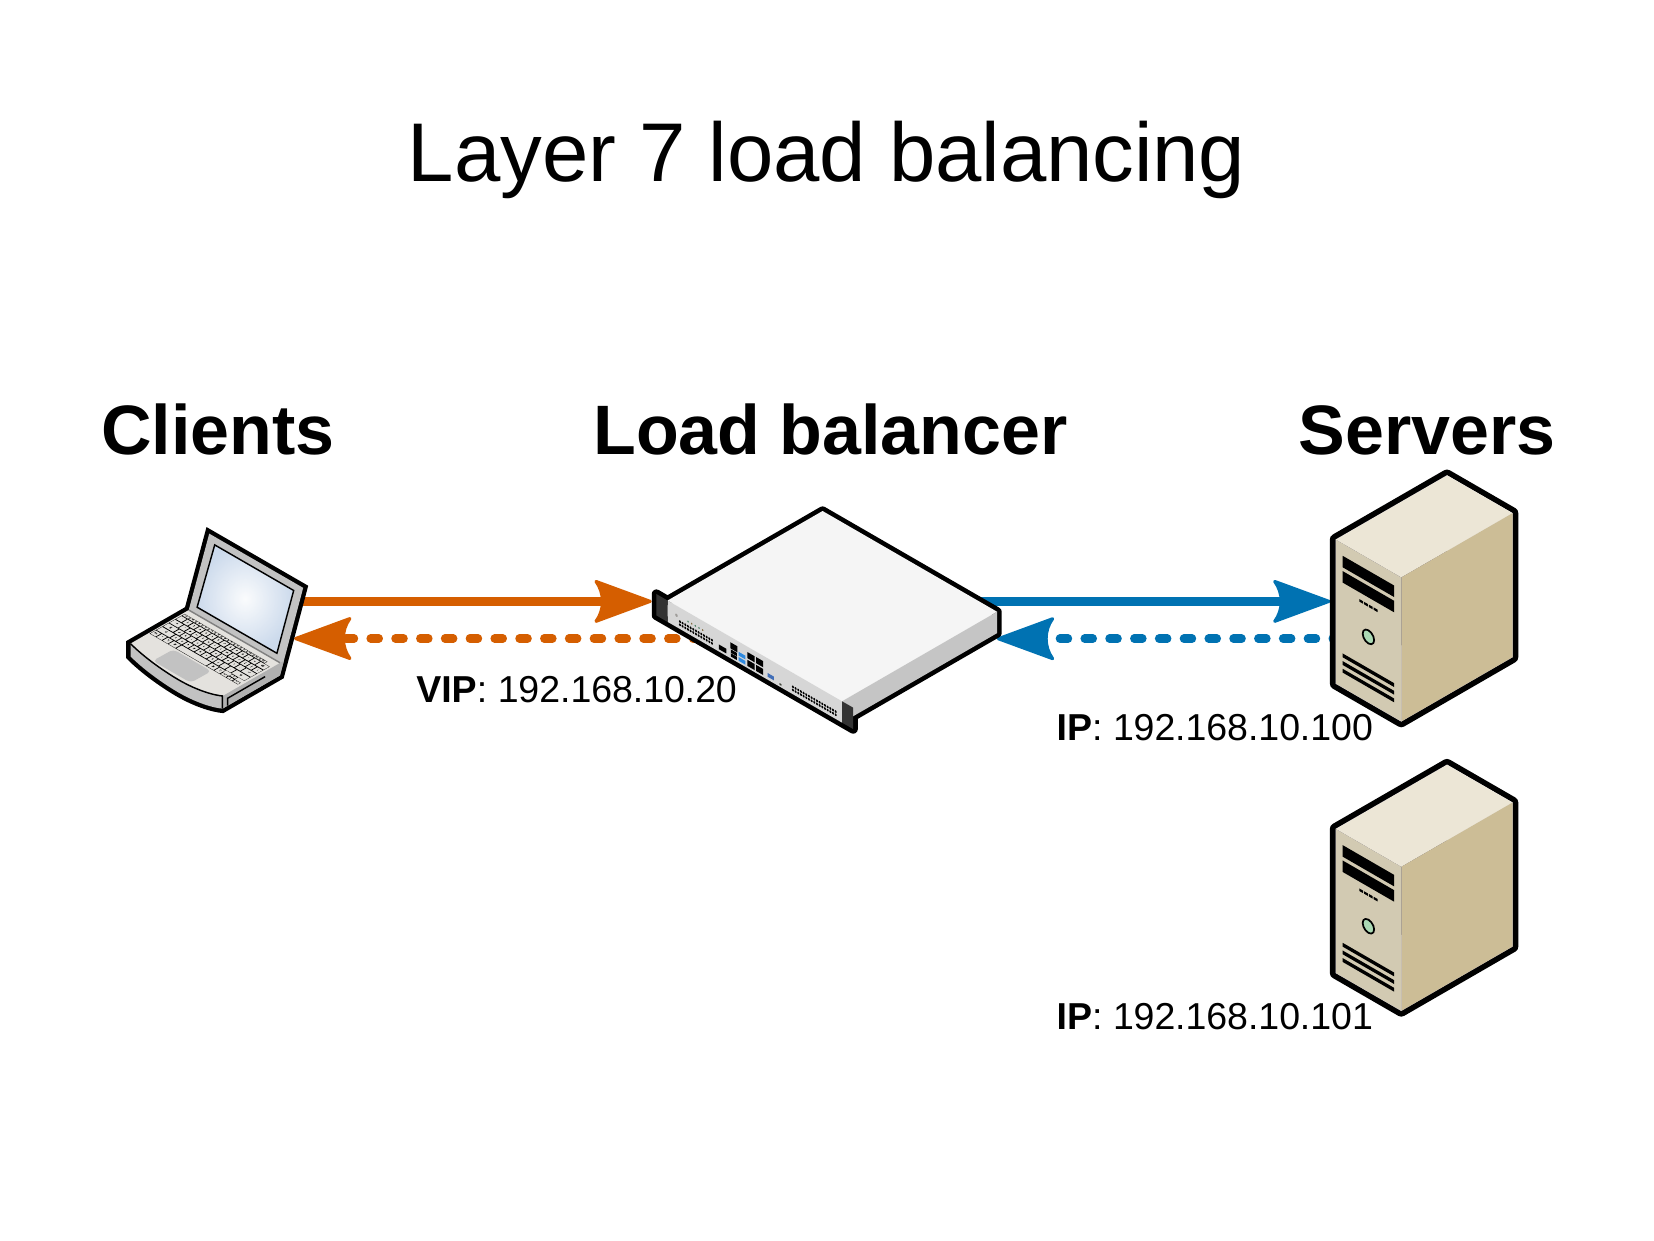

# Layer 7 load balancing
VIP: 192.168.10.20
IP: 192.168.10.100
IP: 192.168.10.101